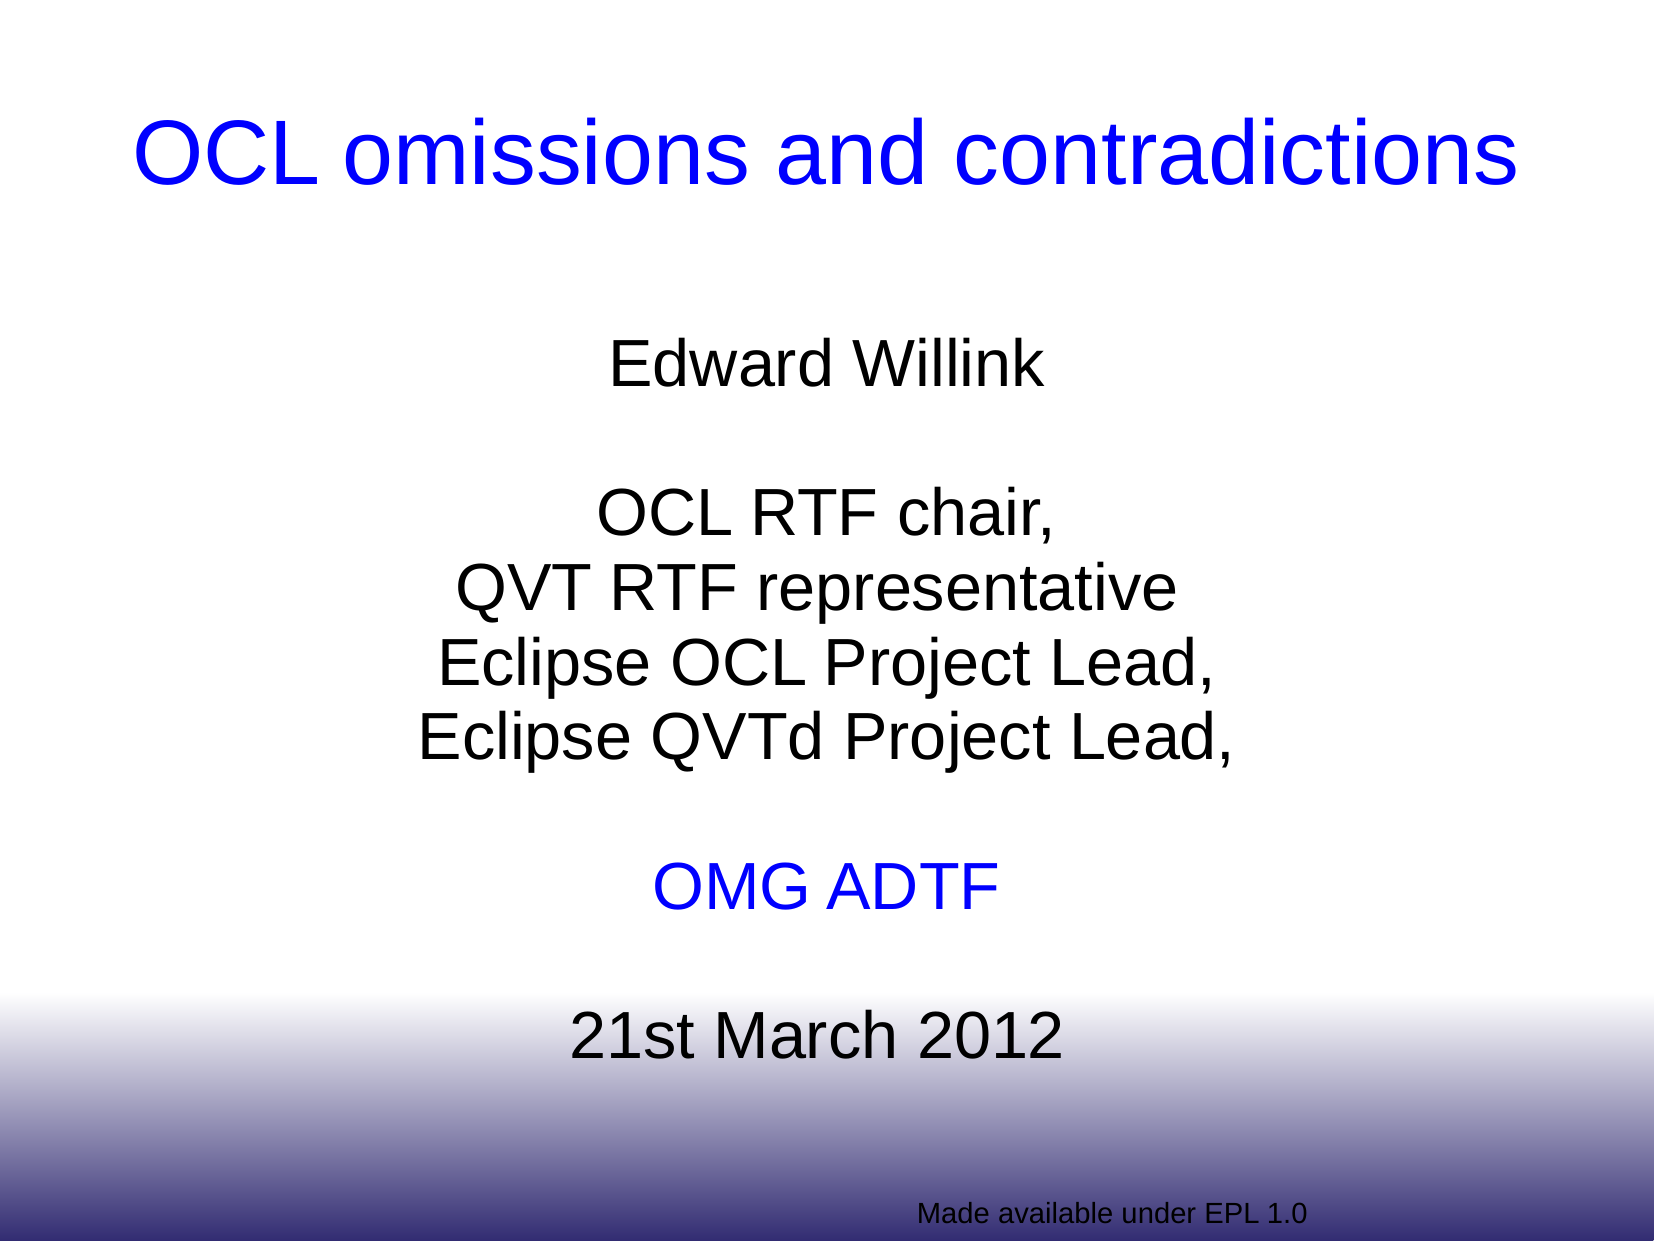

# OCL omissions and contradictions
Edward Willink
OCL RTF chair,
QVT RTF representative
Eclipse OCL Project Lead,
Eclipse QVTd Project Lead,
OMG ADTF
21st March 2012